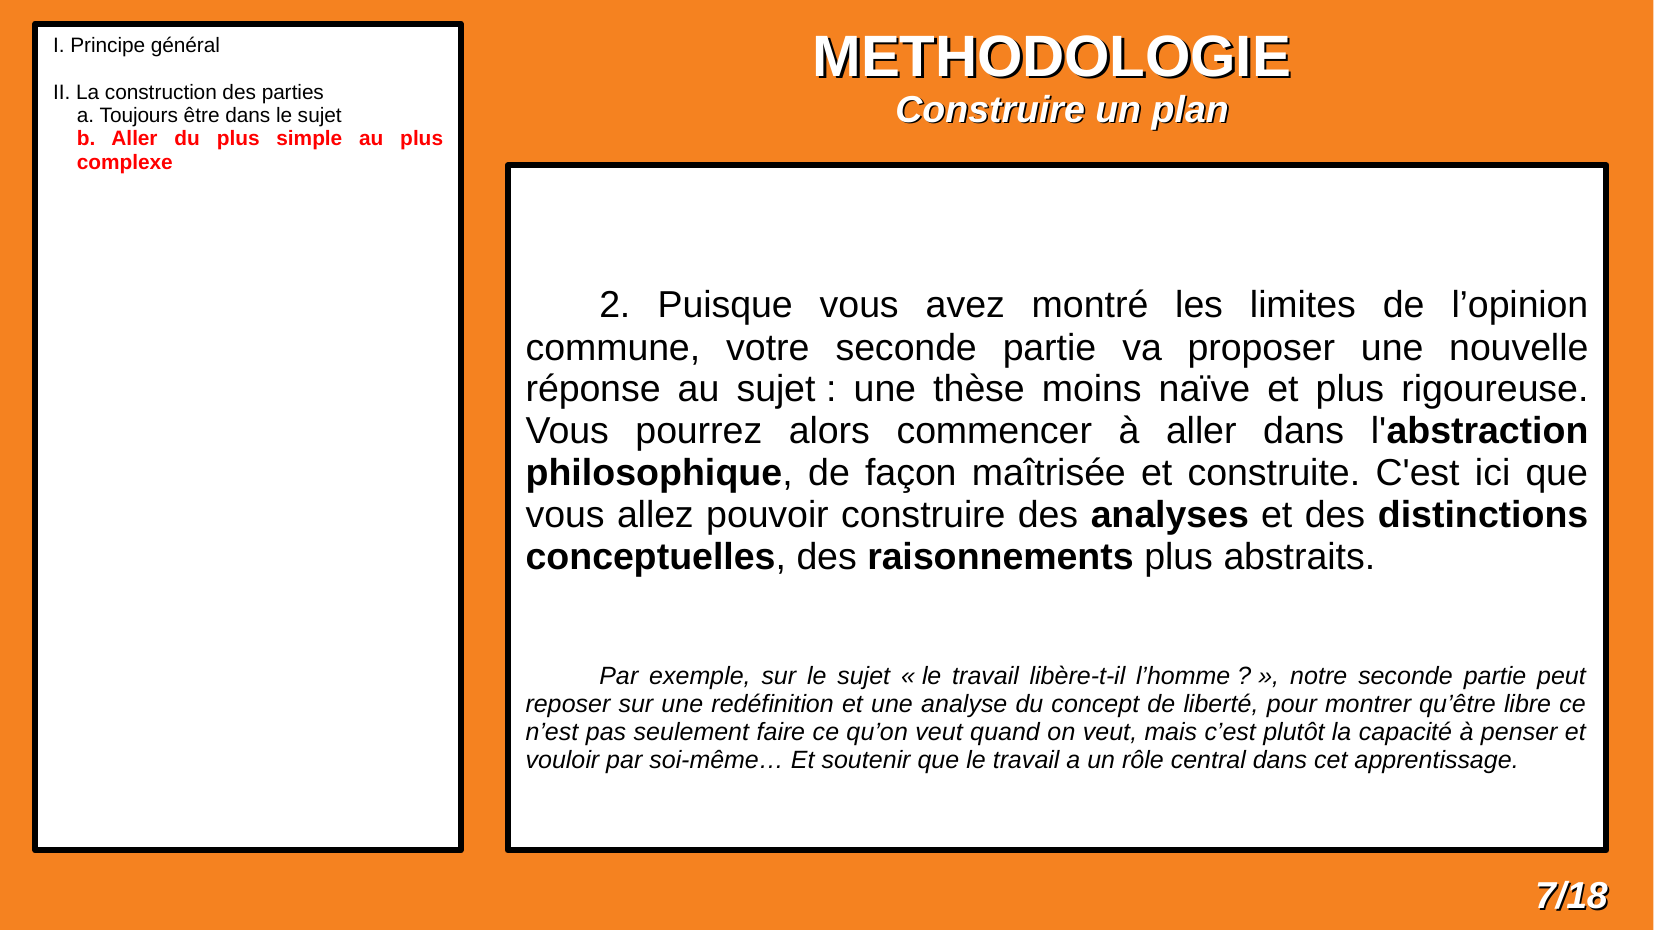

METHODOLOGIE
 Construire un plan
I. Principe général
II. La construction des parties
a. Toujours être dans le sujet
b. Aller du plus simple au plus complexe
	2. Puisque vous avez montré les limites de l’opinion commune, votre seconde partie va proposer une nouvelle réponse au sujet : une thèse moins naïve et plus rigoureuse. Vous pourrez alors commencer à aller dans l'abstraction philosophique, de façon maîtrisée et construite. C'est ici que vous allez pouvoir construire des analyses et des distinctions conceptuelles, des raisonnements plus abstraits.
	Par exemple, sur le sujet « le travail libère-t-il l’homme ? », notre seconde partie peut reposer sur une redéfinition et une analyse du concept de liberté, pour montrer qu’être libre ce n’est pas seulement faire ce qu’on veut quand on veut, mais c’est plutôt la capacité à penser et vouloir par soi-même… Et soutenir que le travail a un rôle central dans cet apprentissage.